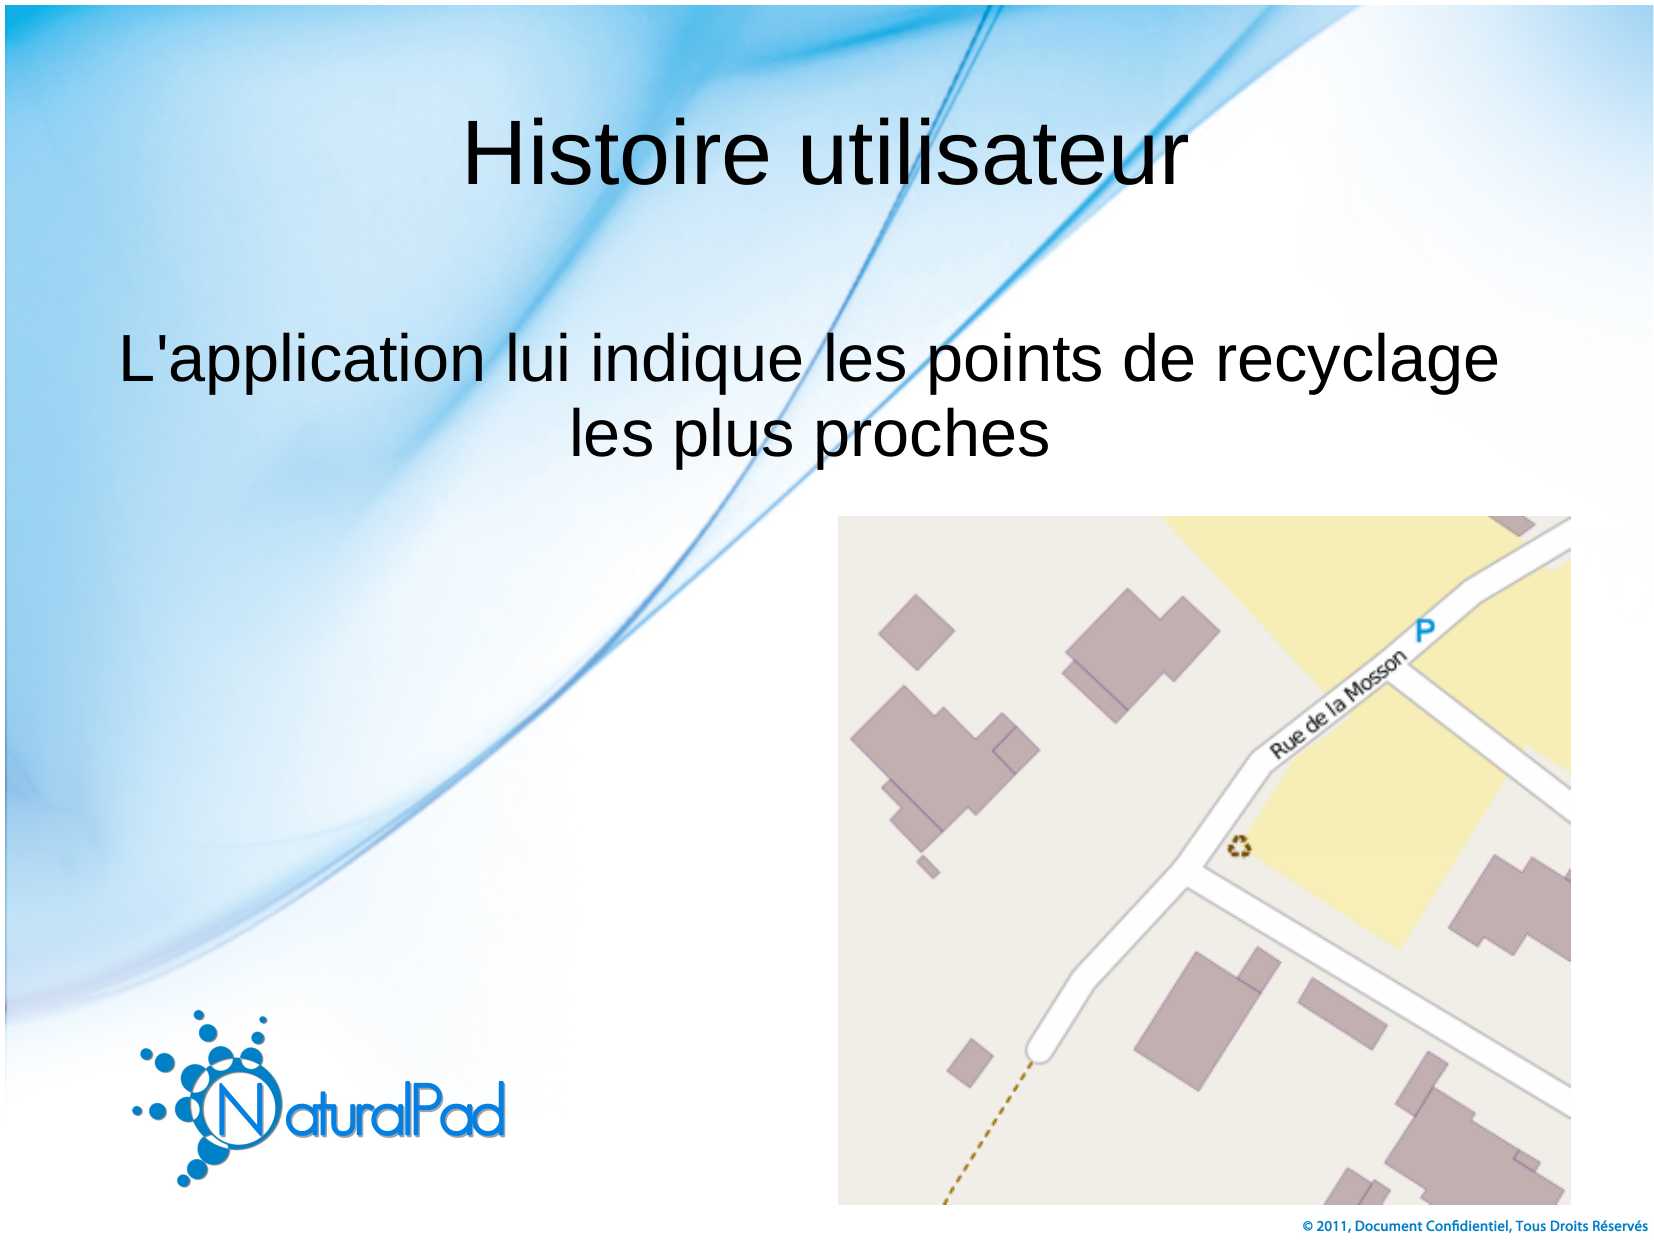

L'application lui indique les points de recyclage les plus proches
# Histoire utilisateur